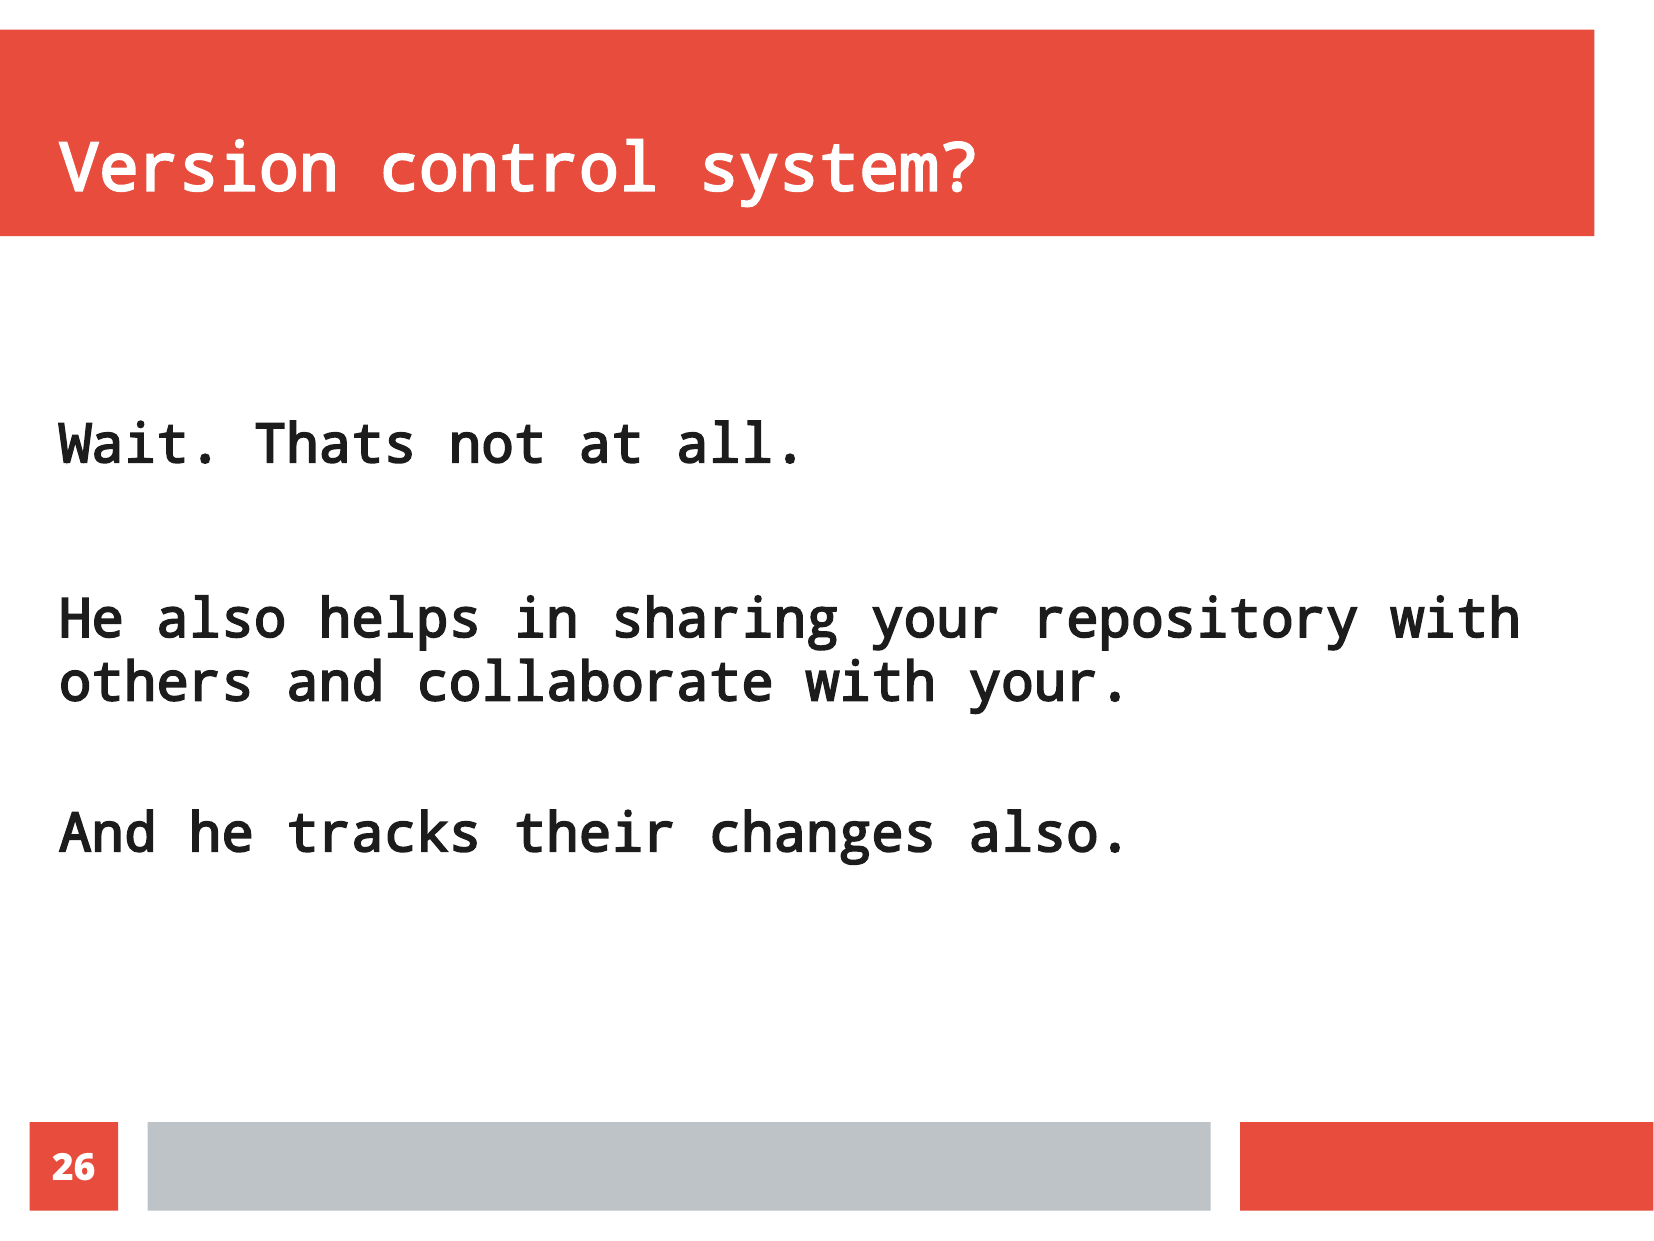

# Version control system?
Wait. Thats not at all.
He also helps in sharing your repository with others and collaborate with your.
And he tracks their changes also.
26